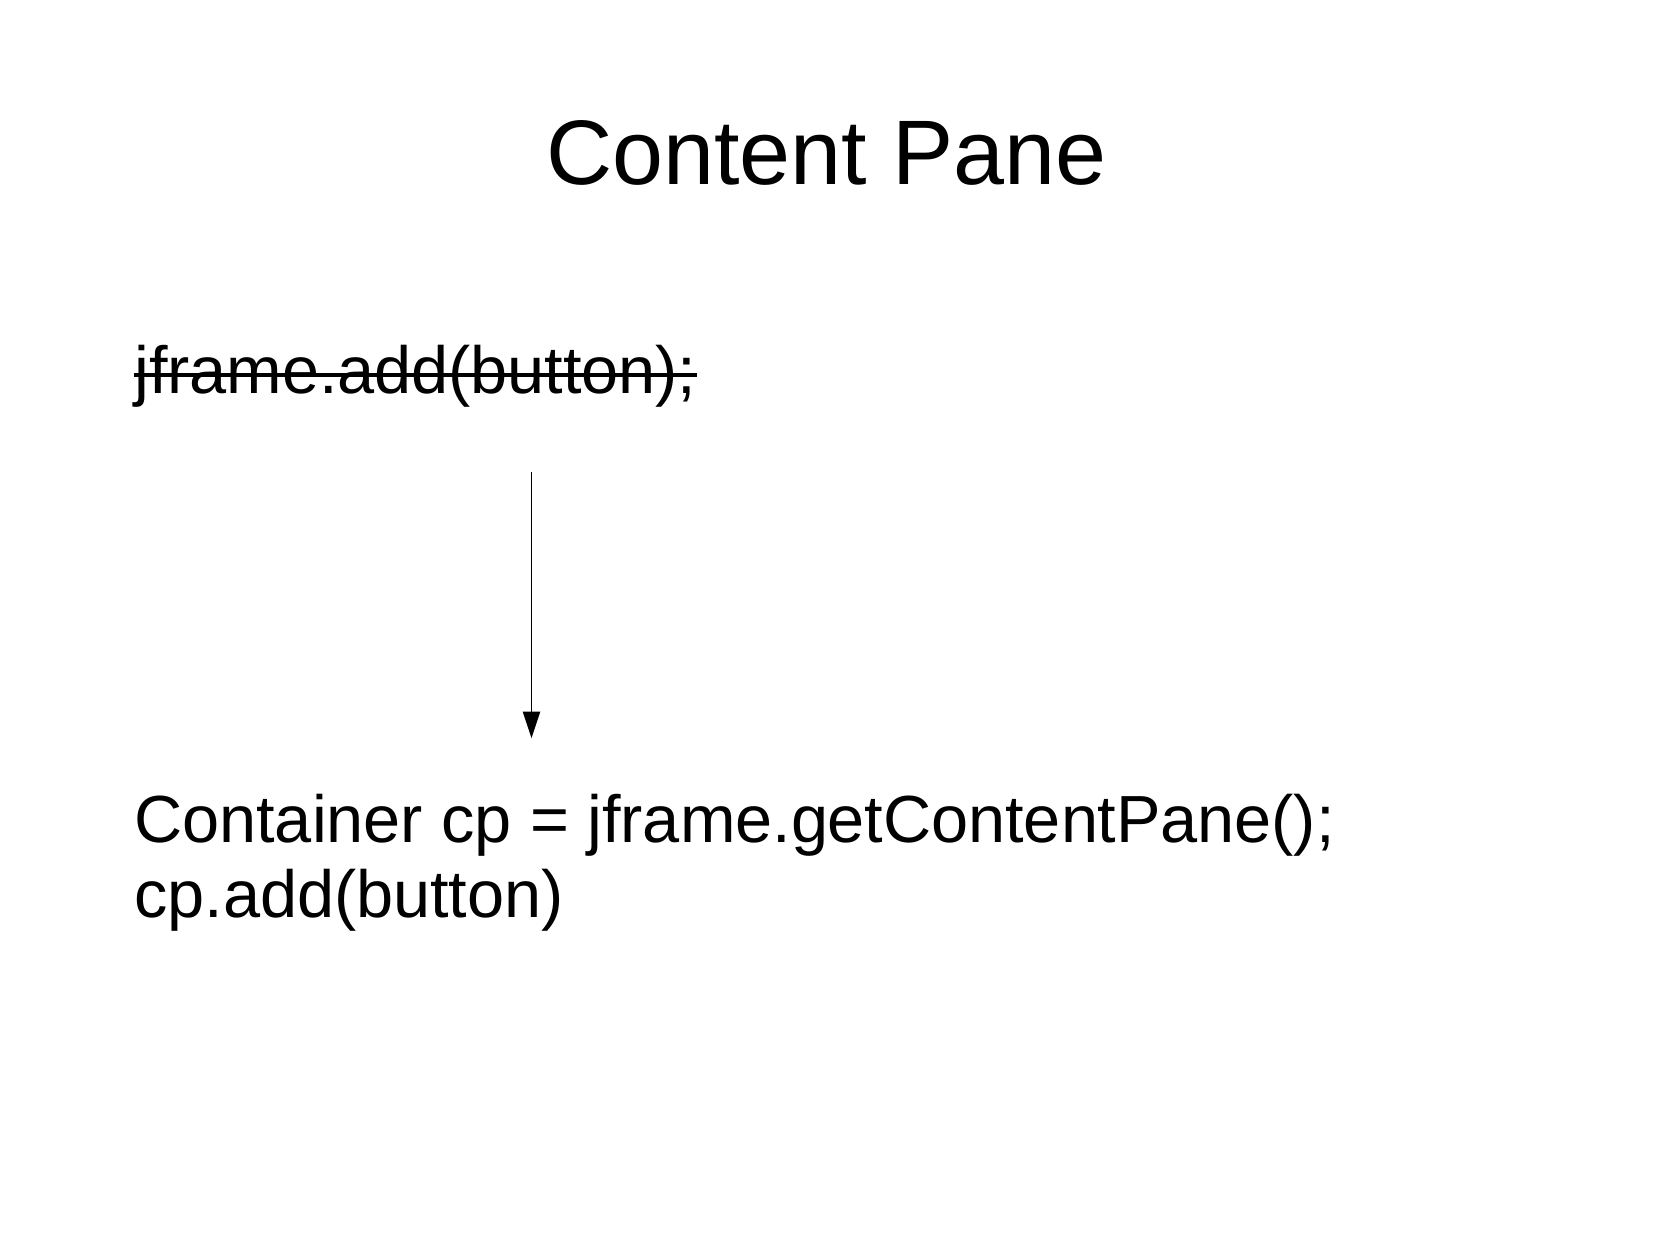

# Content Pane
jframe.add(button);
Container cp = jframe.getContentPane();
cp.add(button)